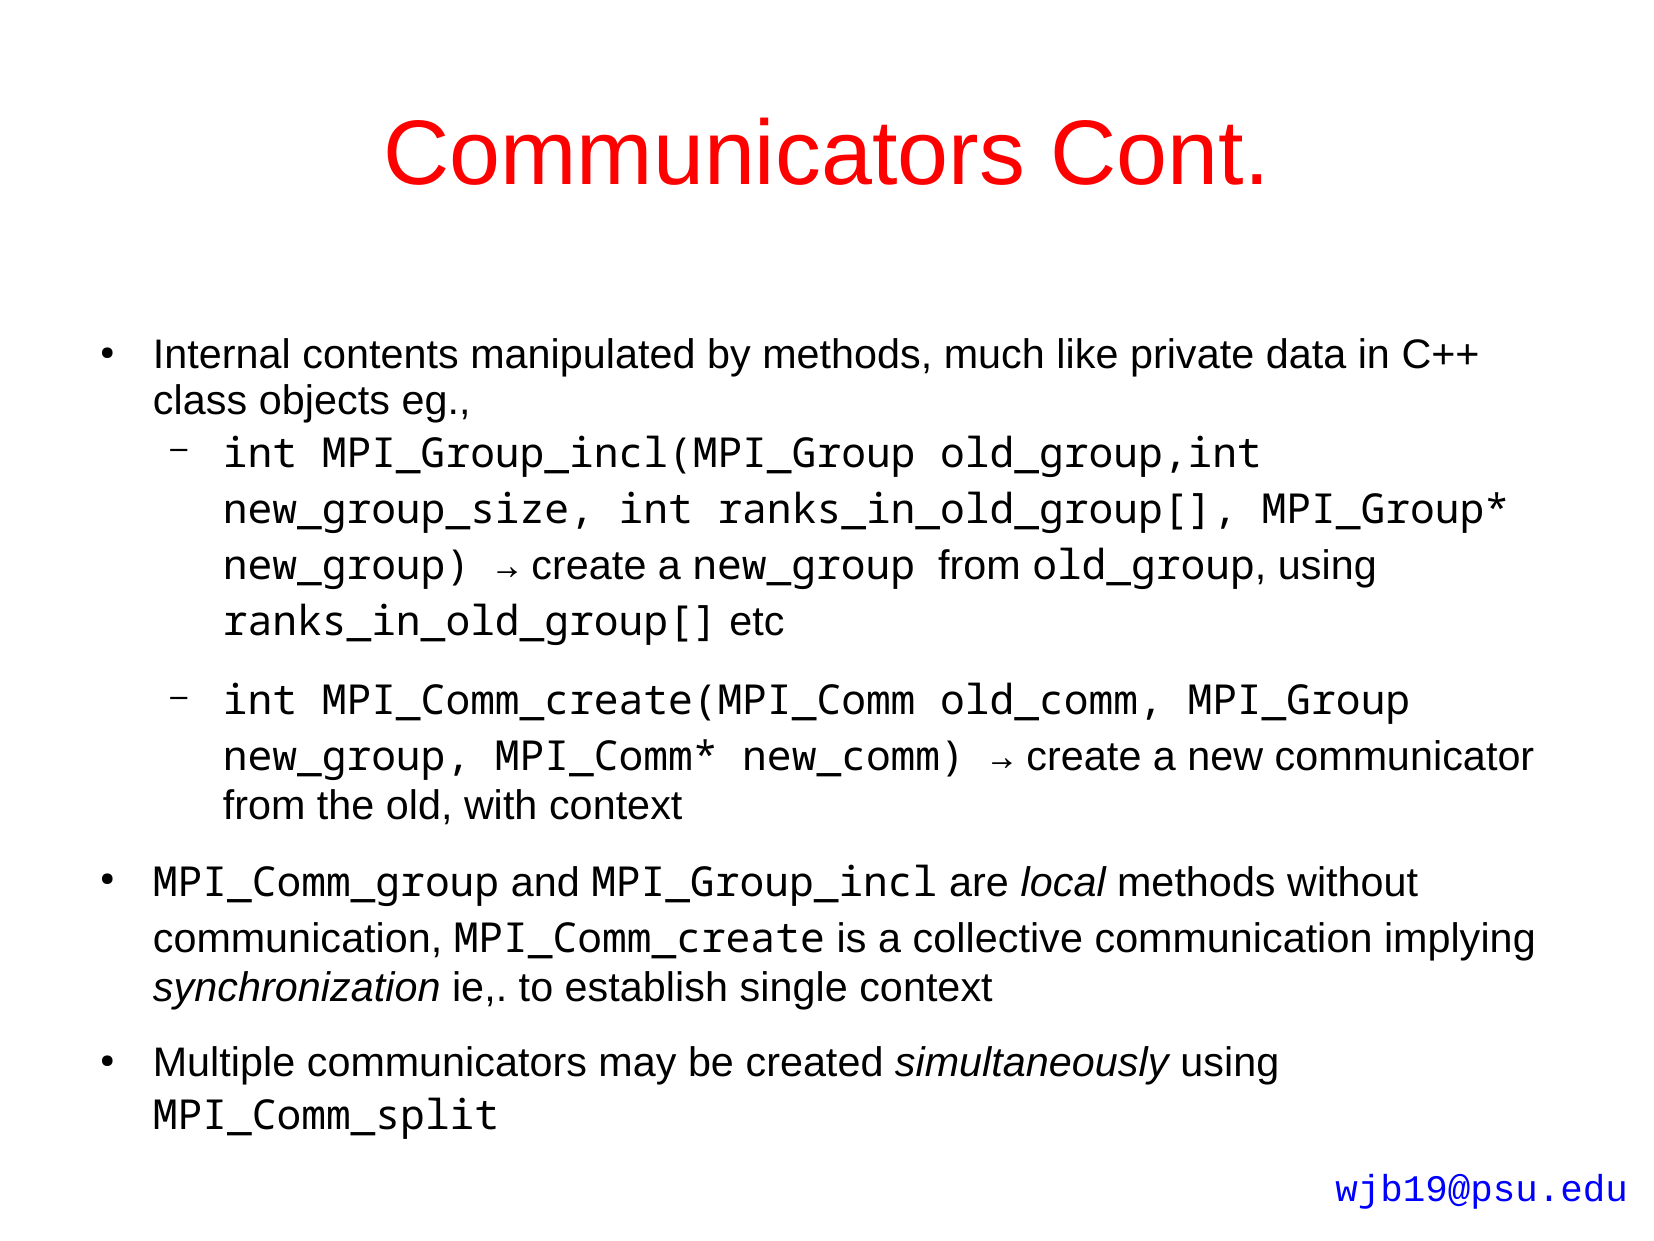

# Communicators Cont.
Internal contents manipulated by methods, much like private data in C++ class objects eg.,
int MPI_Group_incl(MPI_Group old_group,int new_group_size, int ranks_in_old_group[], MPI_Group* new_group) → create a new_group from old_group, using ranks_in_old_group[] etc
int MPI_Comm_create(MPI_Comm old_comm, MPI_Group new_group, MPI_Comm* new_comm) → create a new communicator from the old, with context
MPI_Comm_group and MPI_Group_incl are local methods without communication, MPI_Comm_create is a collective communication implying synchronization ie,. to establish single context
Multiple communicators may be created simultaneously using MPI_Comm_split
wjb19@psu.edu